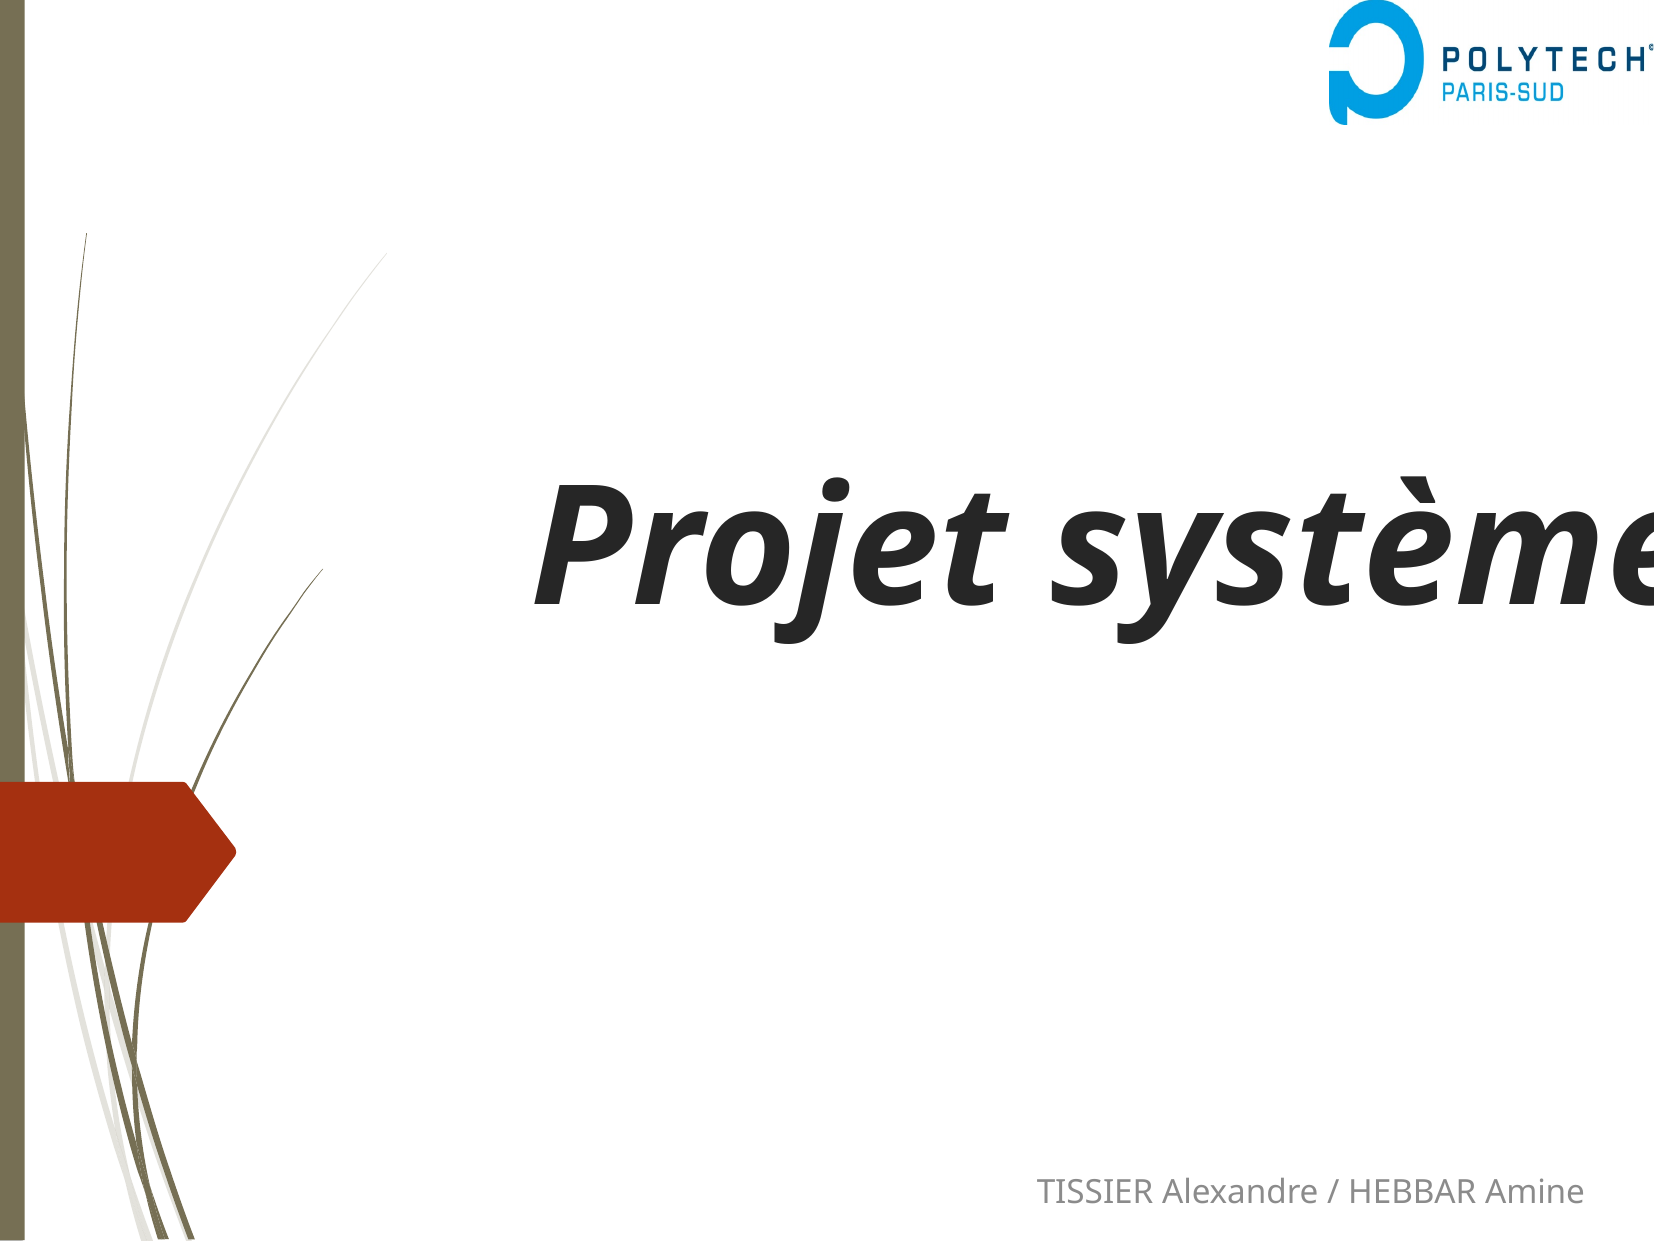

# Projet système
TISSIER Alexandre / HEBBAR Amine